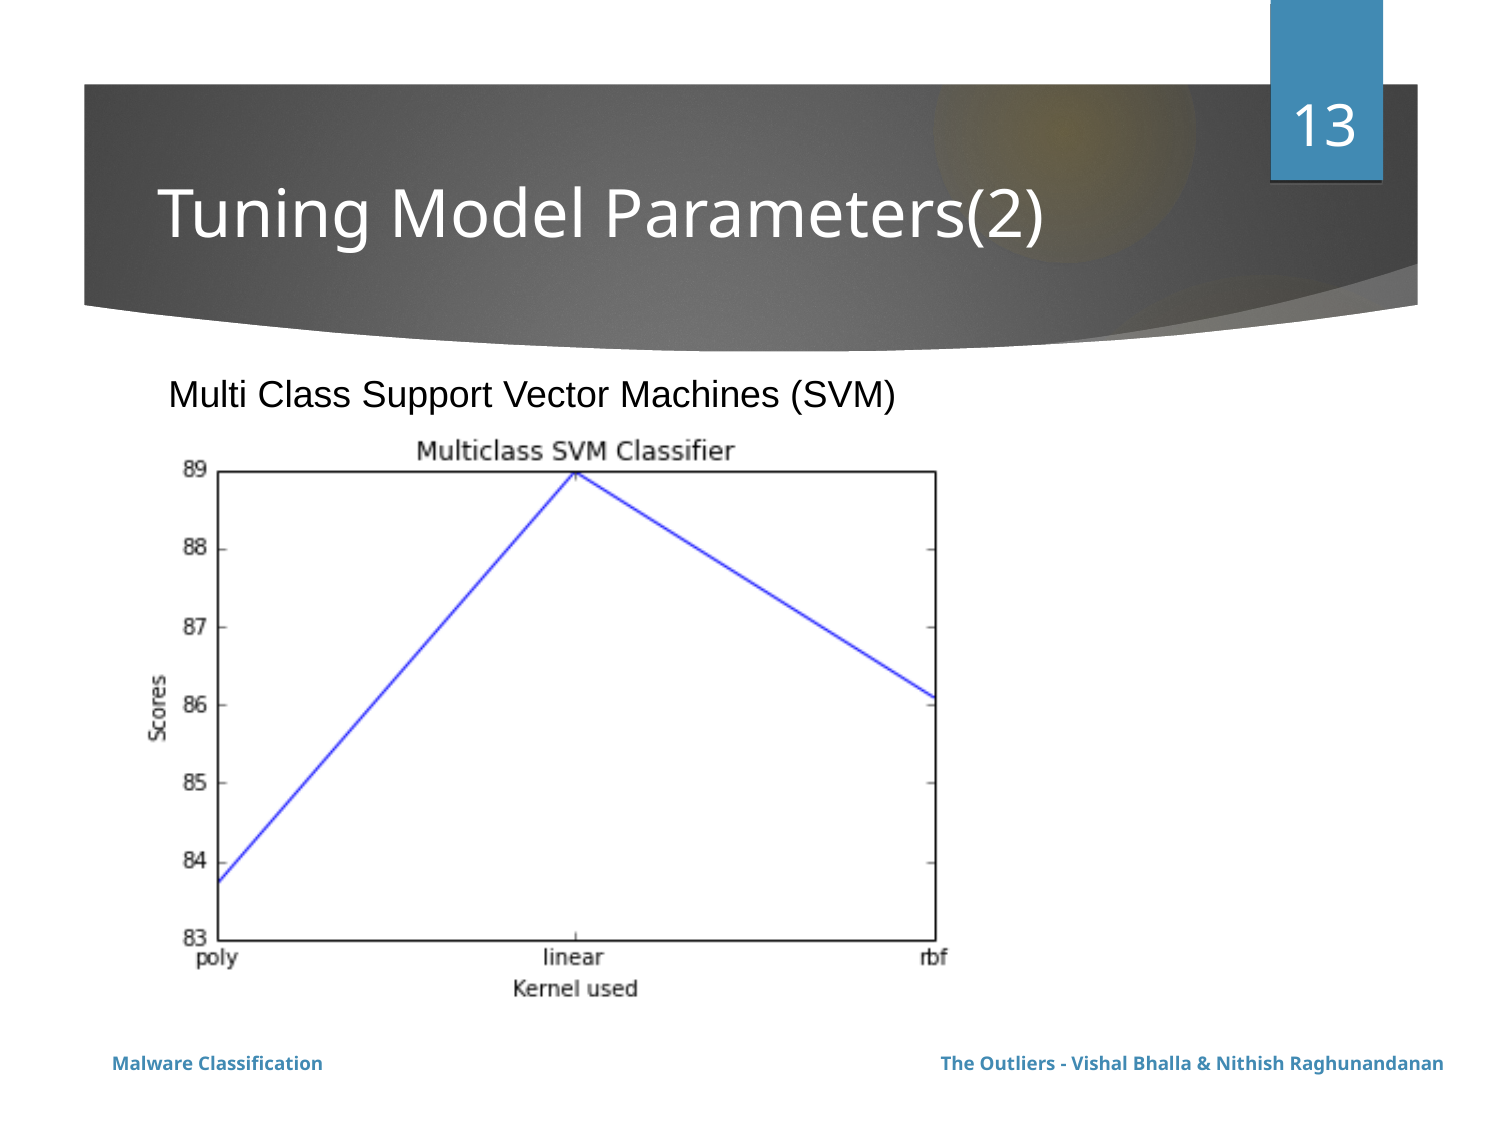

# Tuning Model Parameters(2)
Multi Class Support Vector Machines (SVM)
The Outliers - Vishal Bhalla & Nithish Raghunandanan
Malware Classification